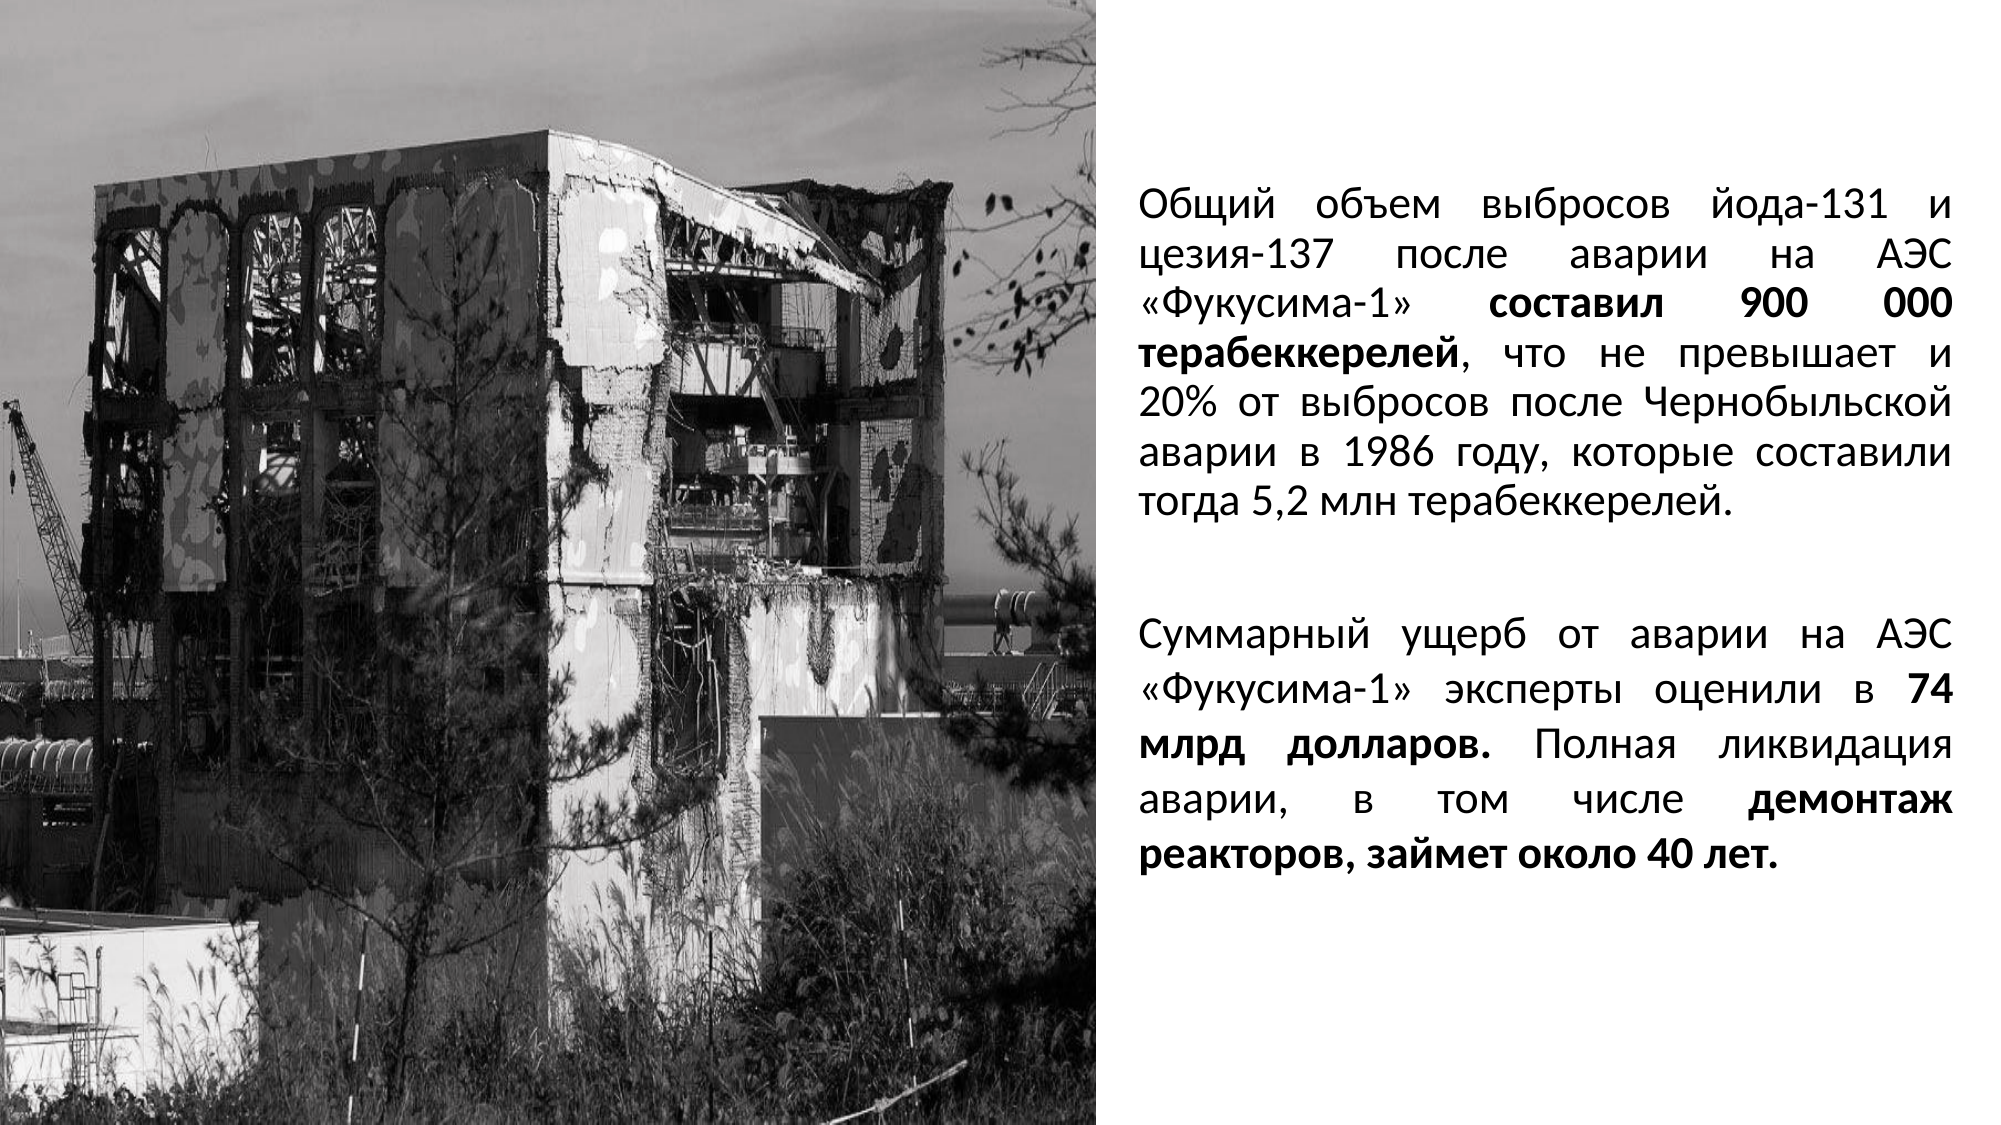

# Общий объем выбросов йода-131 и цезия-137 после аварии на АЭС «Фукусима-1» составил 900 000 терабеккерелей, что не превышает и 20% от выбросов после Чернобыльской аварии в 1986 году, которые составили тогда 5,2 млн терабеккерелей.
Суммарный ущерб от аварии на АЭС «Фукусима-1» эксперты оценили в 74 млрд долларов. Полная ликвидация аварии, в том числе демонтаж реакторов, займет около 40 лет.